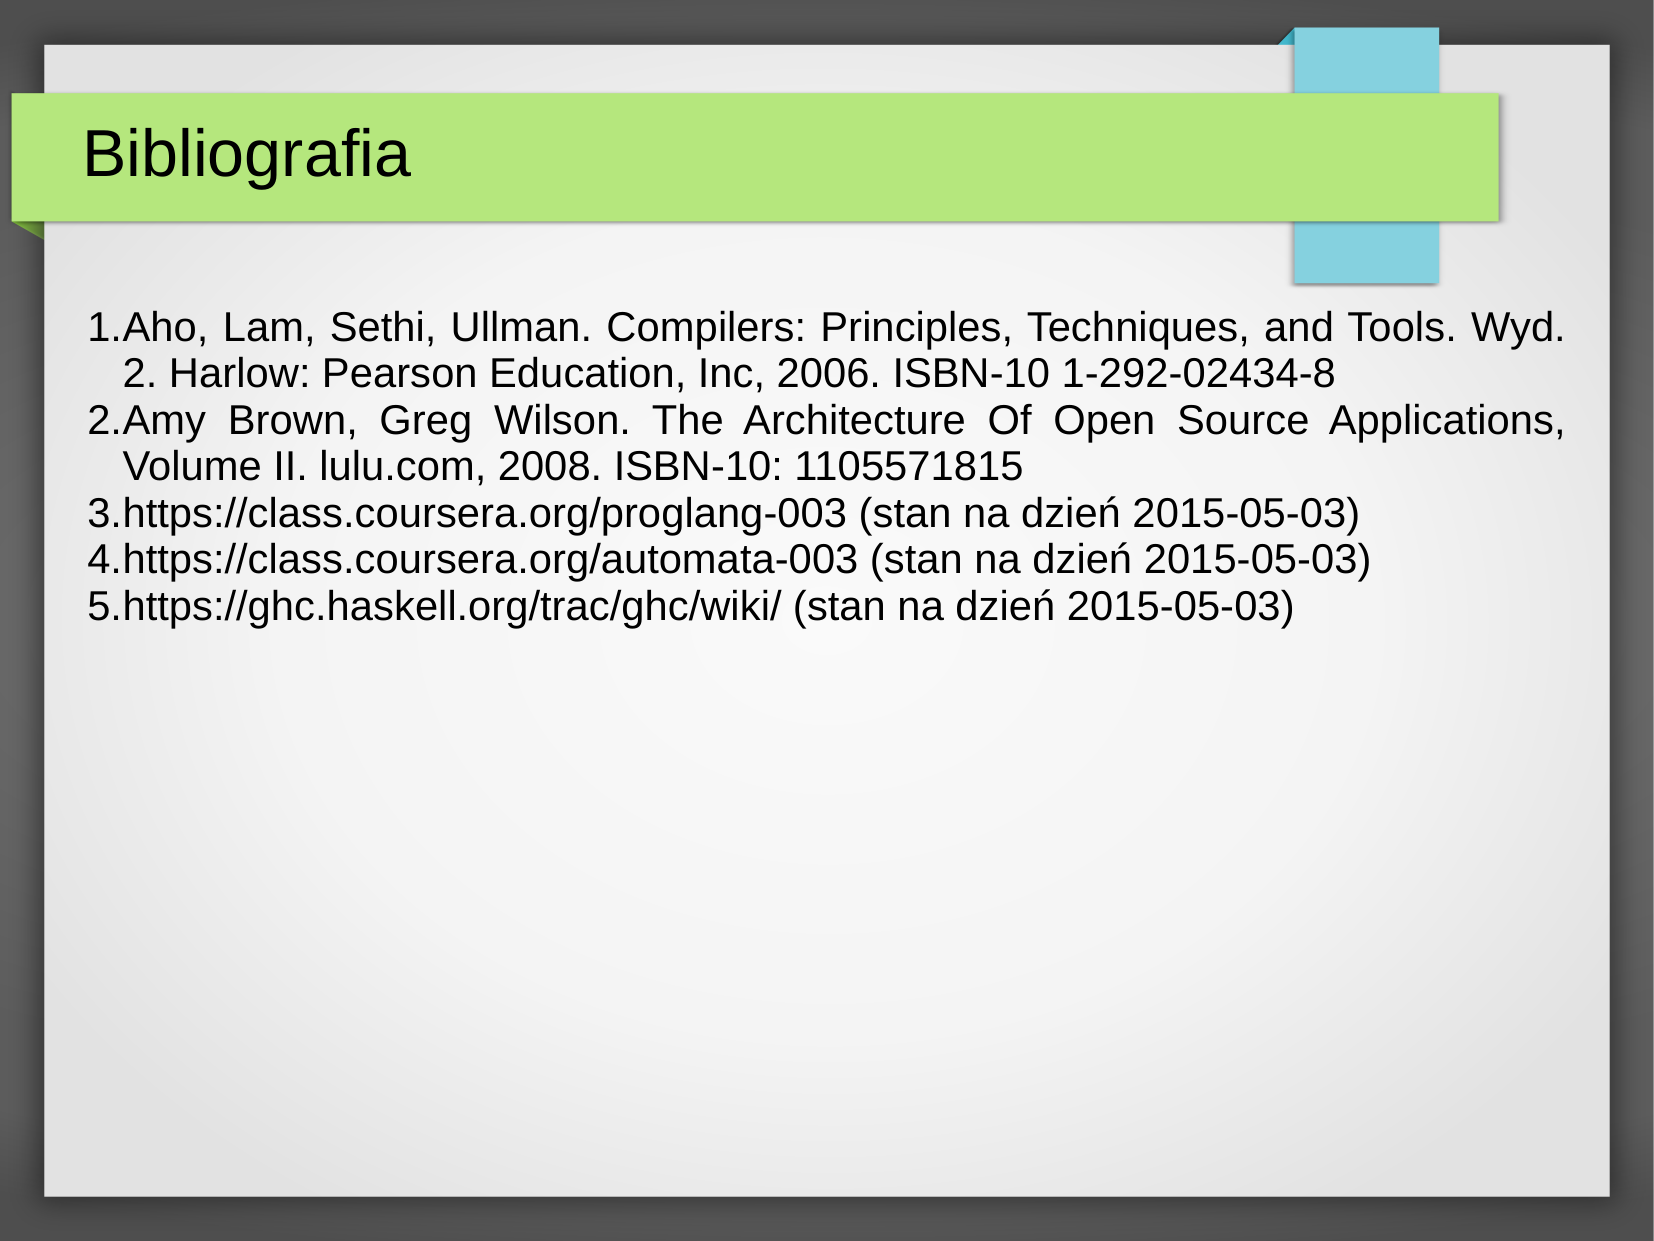

# Bibliografia
Aho, Lam, Sethi, Ullman. Compilers: Principles, Techniques, and Tools. Wyd. 2. Harlow: Pearson Education, Inc, 2006. ISBN-10 1-292-02434-8
Amy Brown, Greg Wilson. The Architecture Of Open Source Applications, Volume II. lulu.com, 2008. ISBN-10: 1105571815
https://class.coursera.org/proglang-003 (stan na dzień 2015-05-03)
https://class.coursera.org/automata-003 (stan na dzień 2015-05-03)
https://ghc.haskell.org/trac/ghc/wiki/ (stan na dzień 2015-05-03)